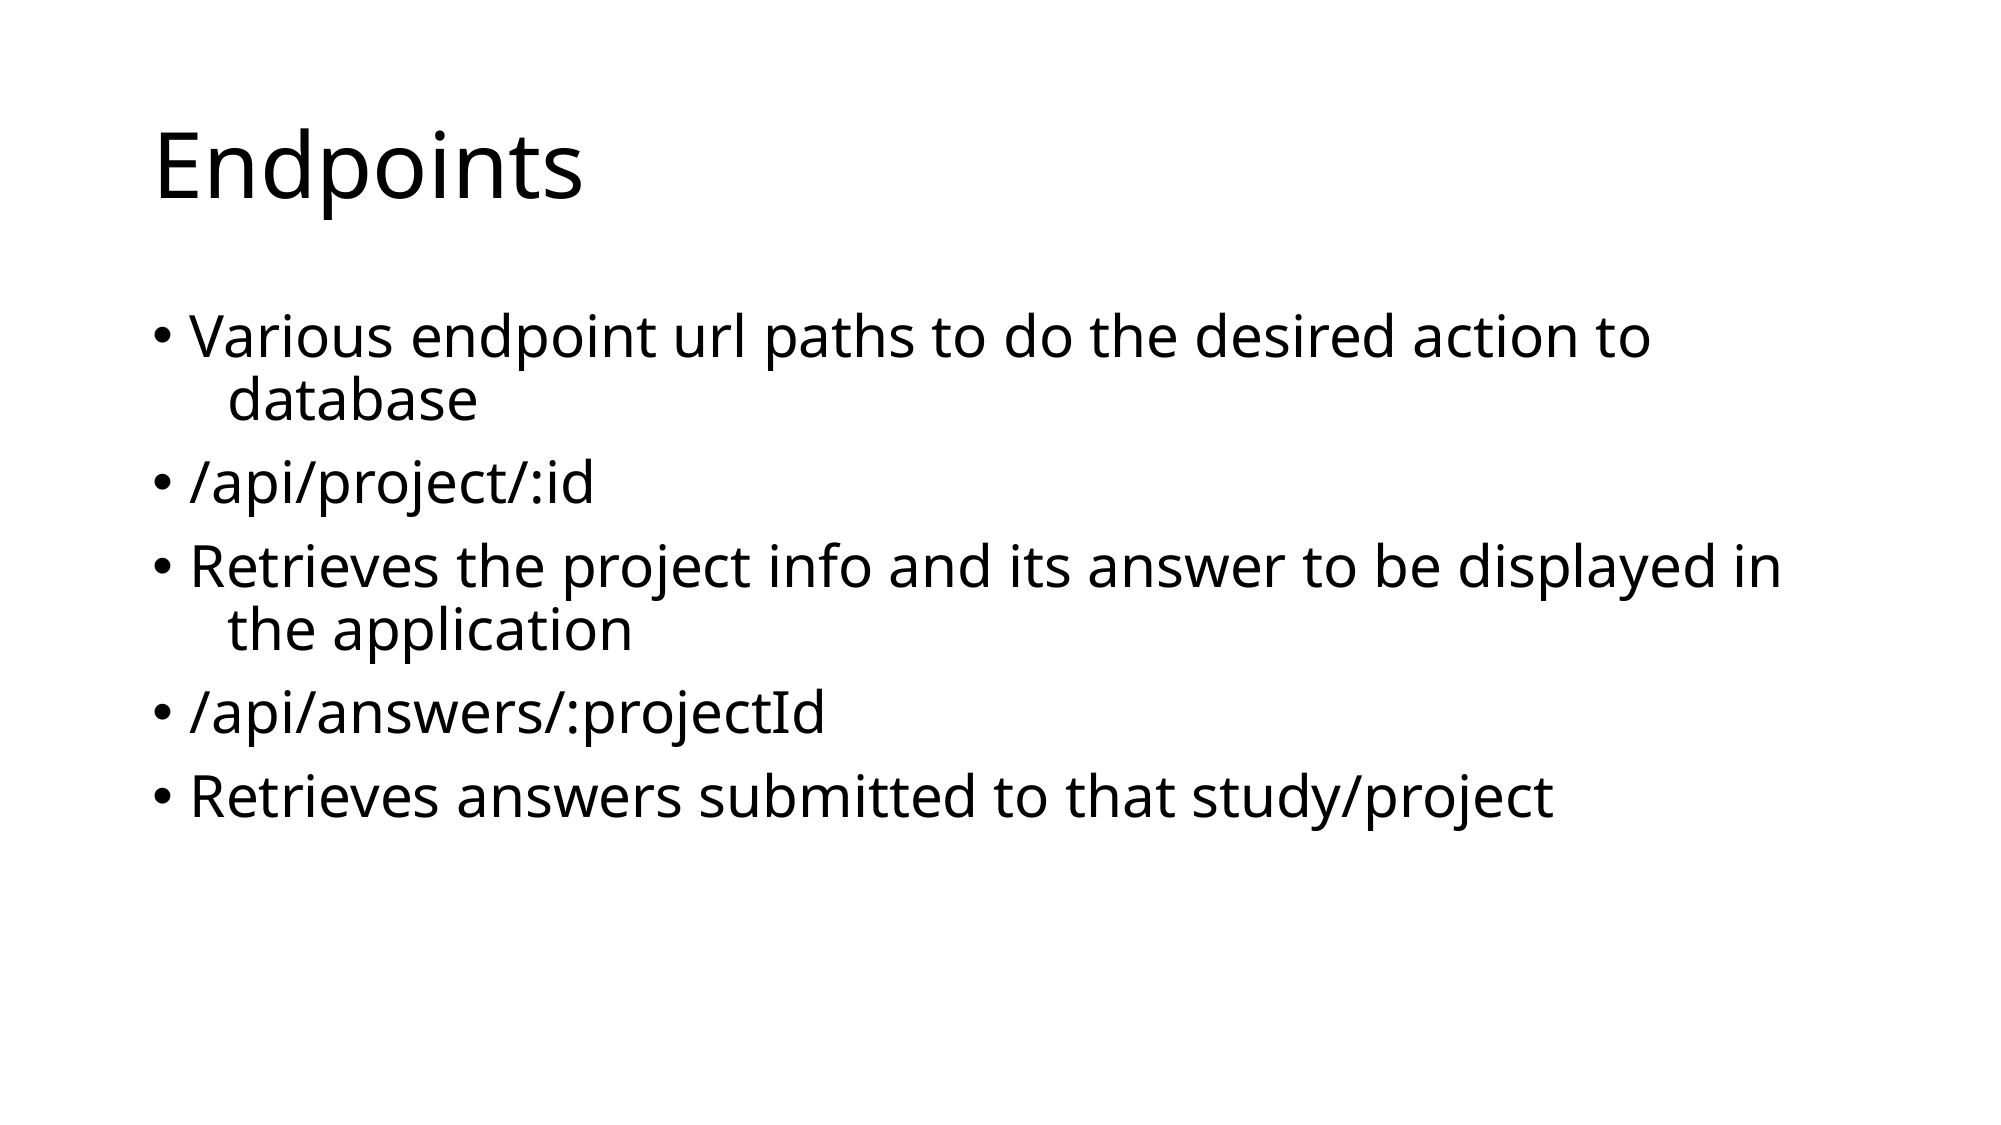

# Endpoints
Various endpoint url paths to do the desired action to database
/api/project/:id
Retrieves the project info and its answer to be displayed in the application
/api/answers/:projectId
Retrieves answers submitted to that study/project